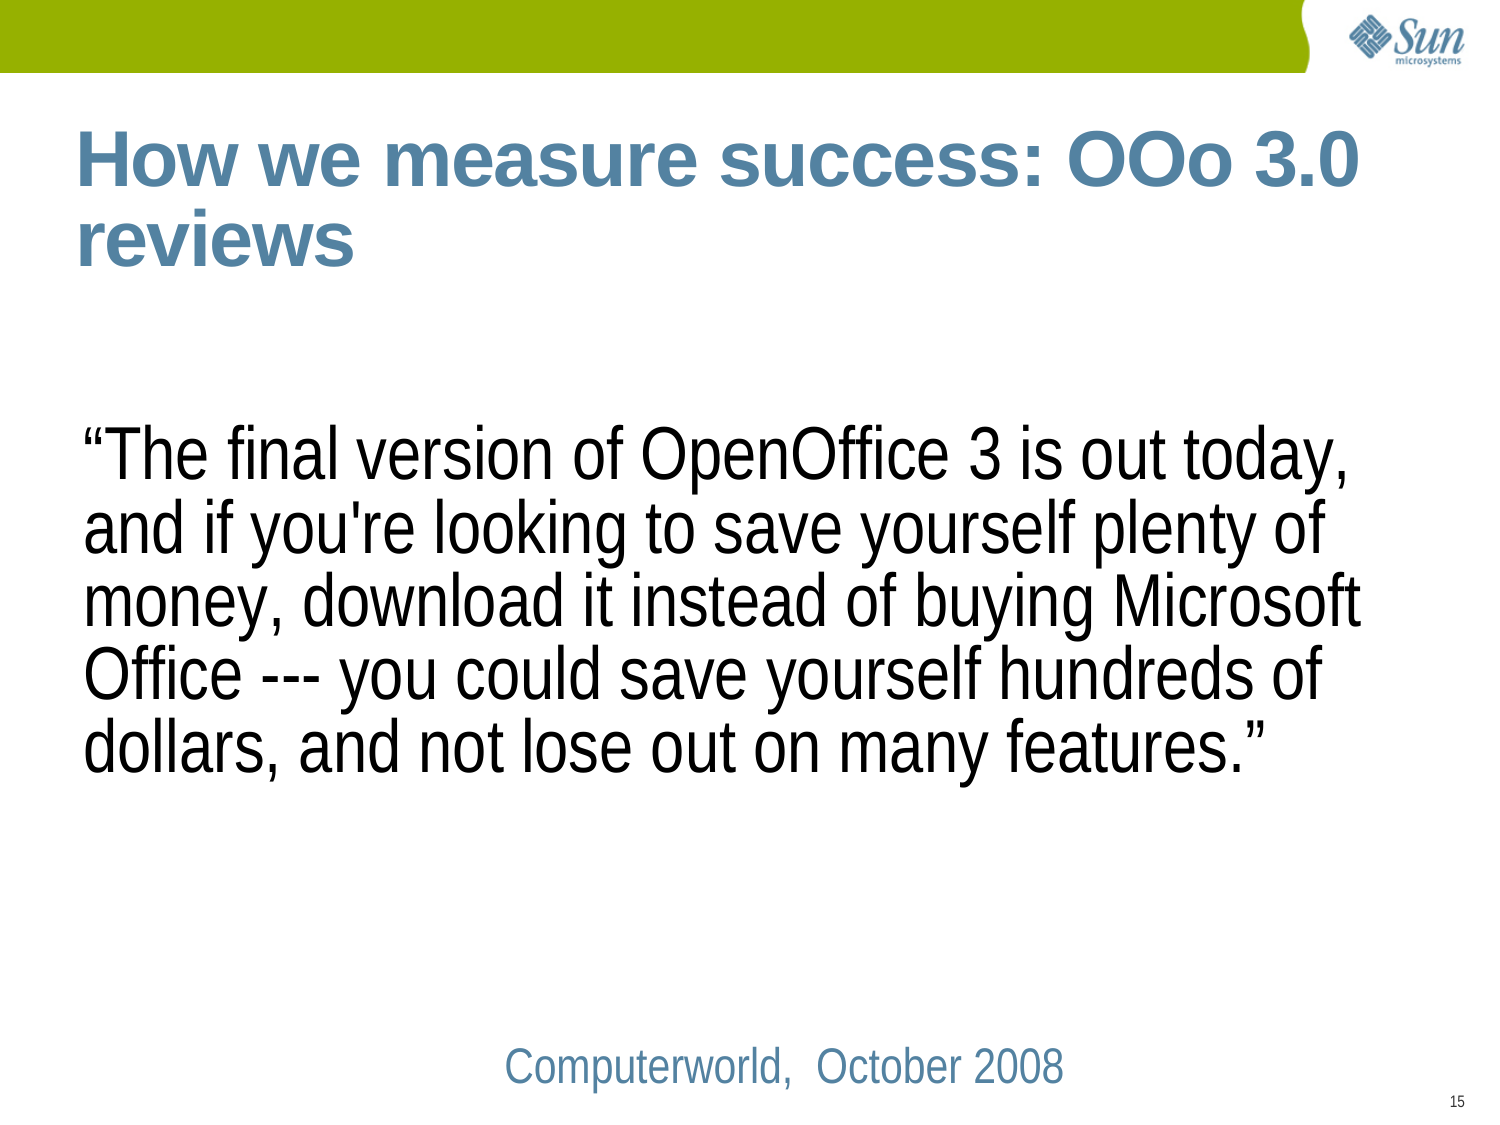

# How we measure success: OOo 3.0 reviews
“The final version of OpenOffice 3 is out today, and if you're looking to save yourself plenty of money, download it instead of buying Microsoft Office --- you could save yourself hundreds of dollars, and not lose out on many features.”
Computerworld, October 2008